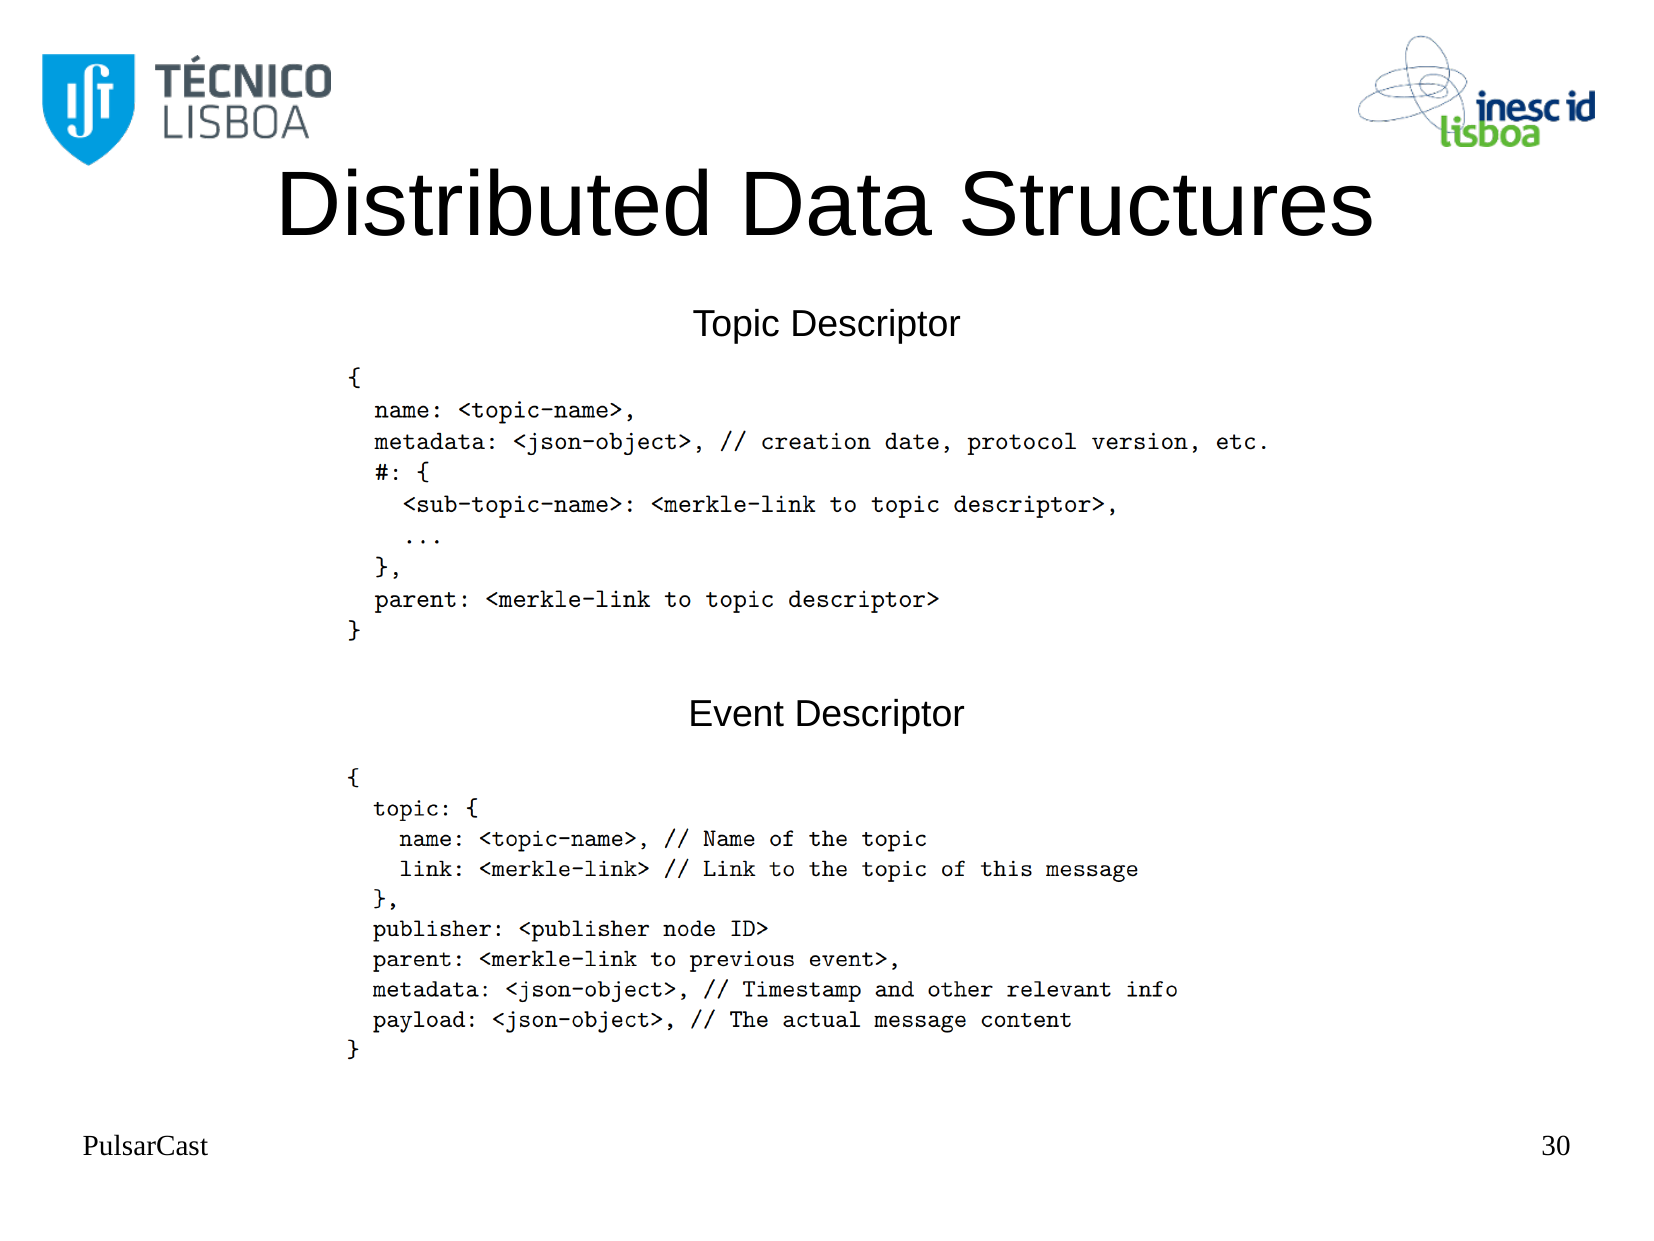

# Distributed Data Structures
Topic Descriptor
Event Descriptor
PulsarCast
30